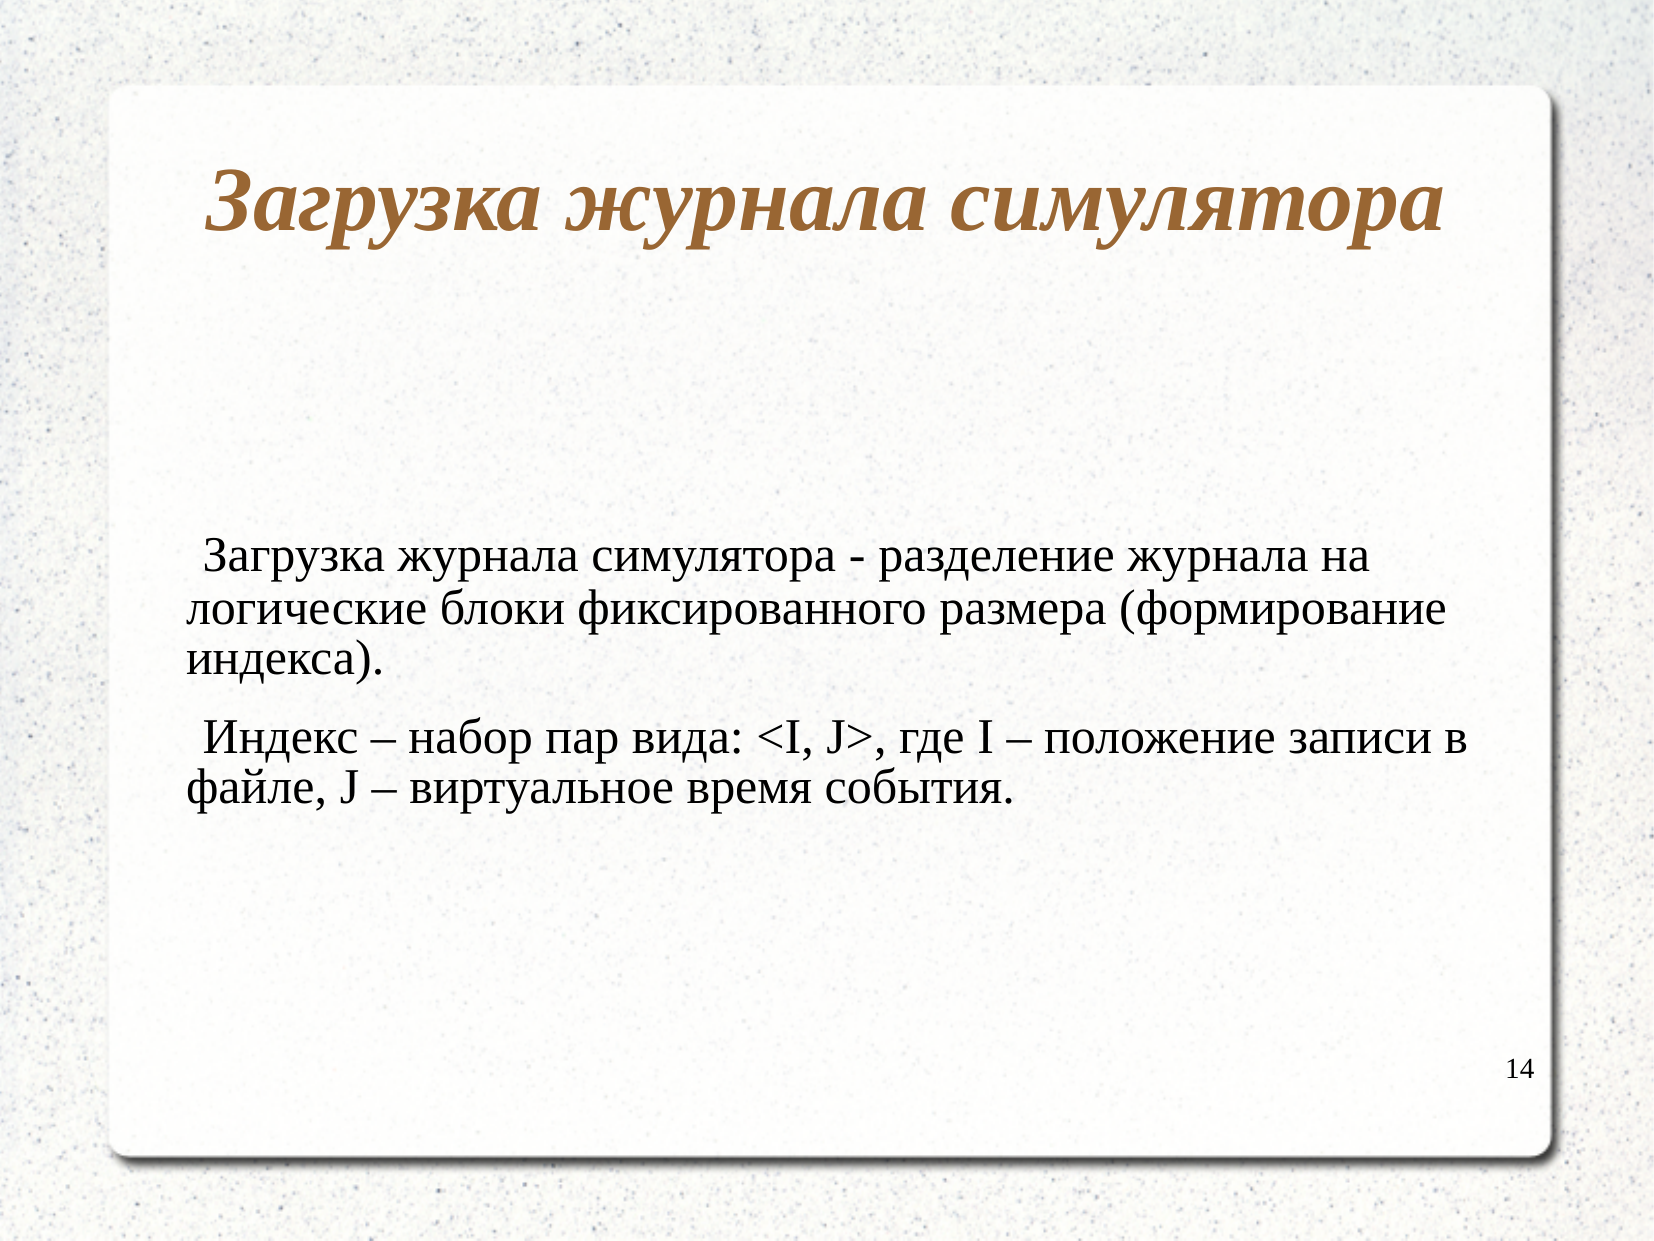

# Загрузка журнала симулятора
		Загрузка журнала симулятора - разделение журнала на логические блоки фиксированного размера (формирование индекса).
		Индекс – набор пар вида: <I, J>, где I – положение записи в файле, J – виртуальное время события.
14